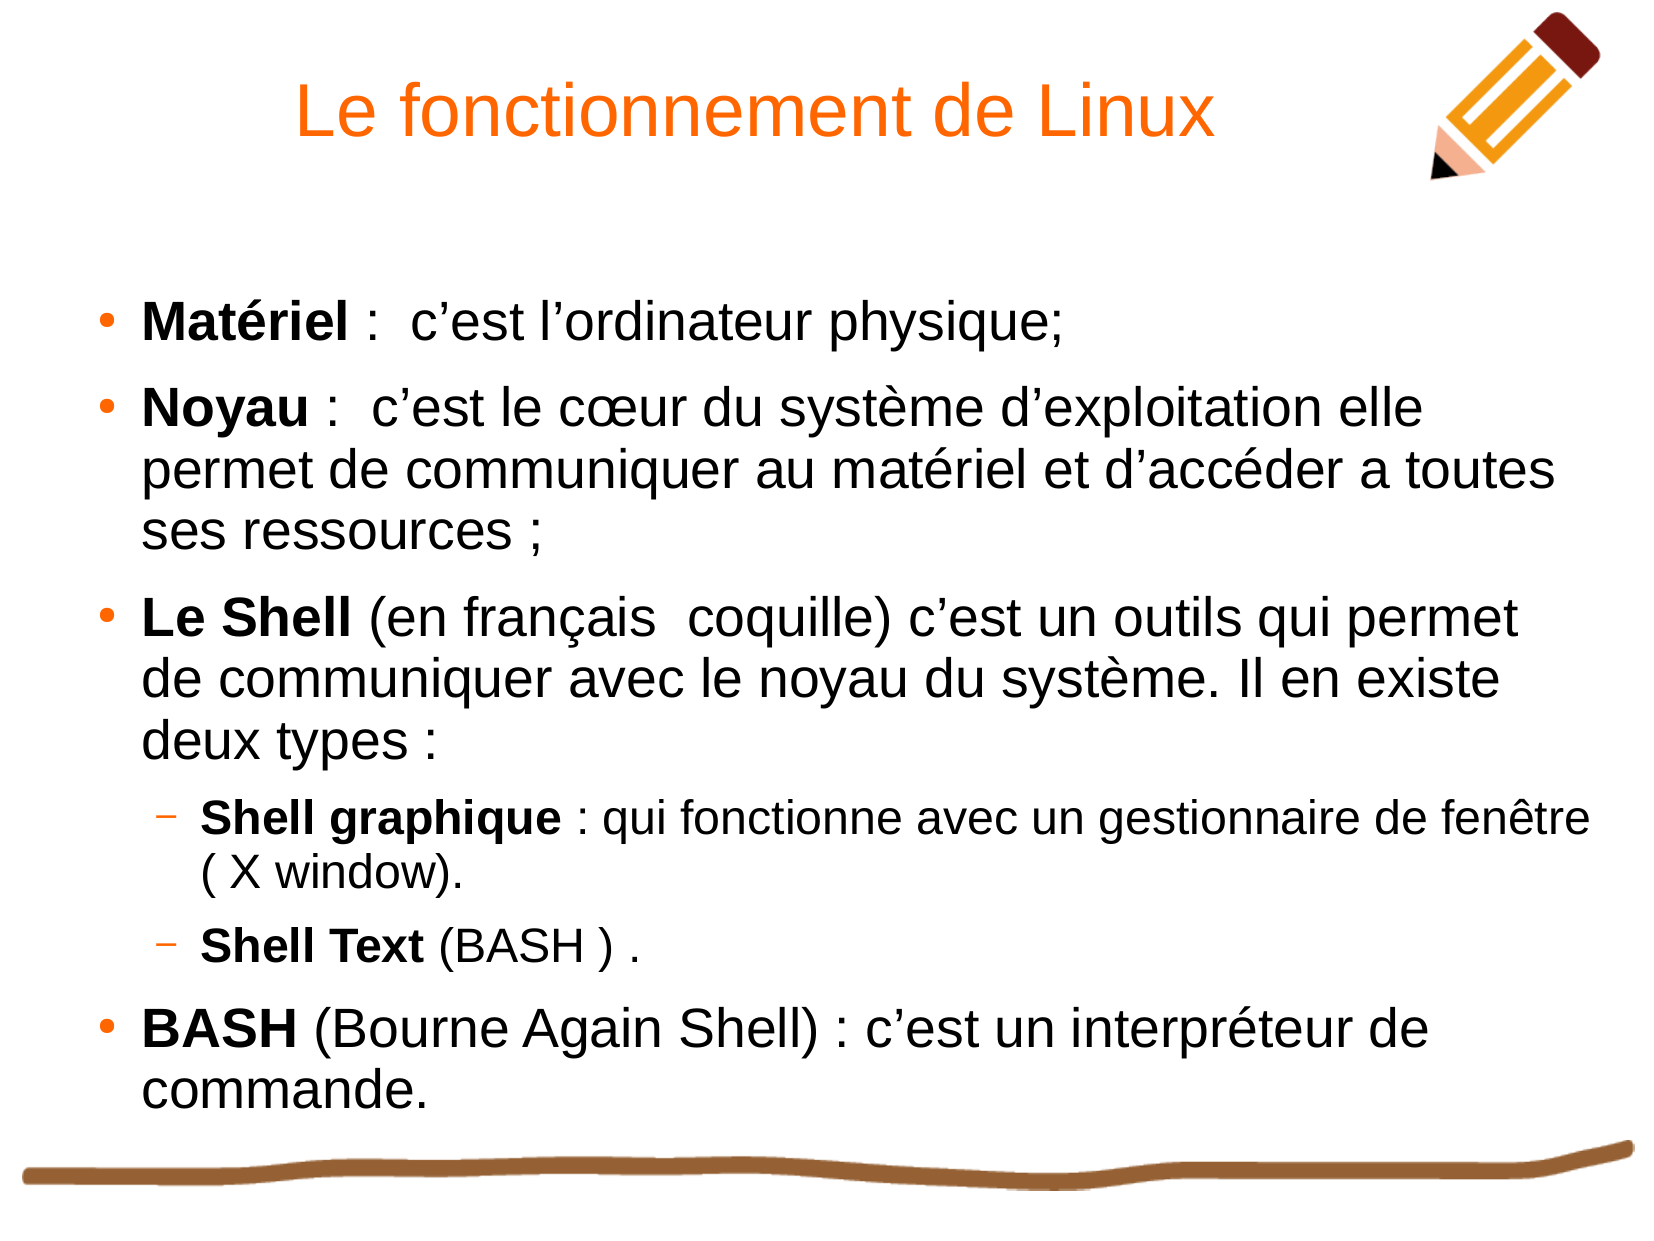

# Le fonctionnement de Linux
Matériel : c’est l’ordinateur physique;
Noyau : c’est le cœur du système d’exploitation elle permet de communiquer au matériel et d’accéder a toutes ses ressources ;
Le Shell (en français coquille) c’est un outils qui permet de communiquer avec le noyau du système. Il en existe deux types :
Shell graphique : qui fonctionne avec un gestionnaire de fenêtre ( X window).
Shell Text (BASH ) .
BASH (Bourne Again Shell) : c’est un interpréteur de commande.